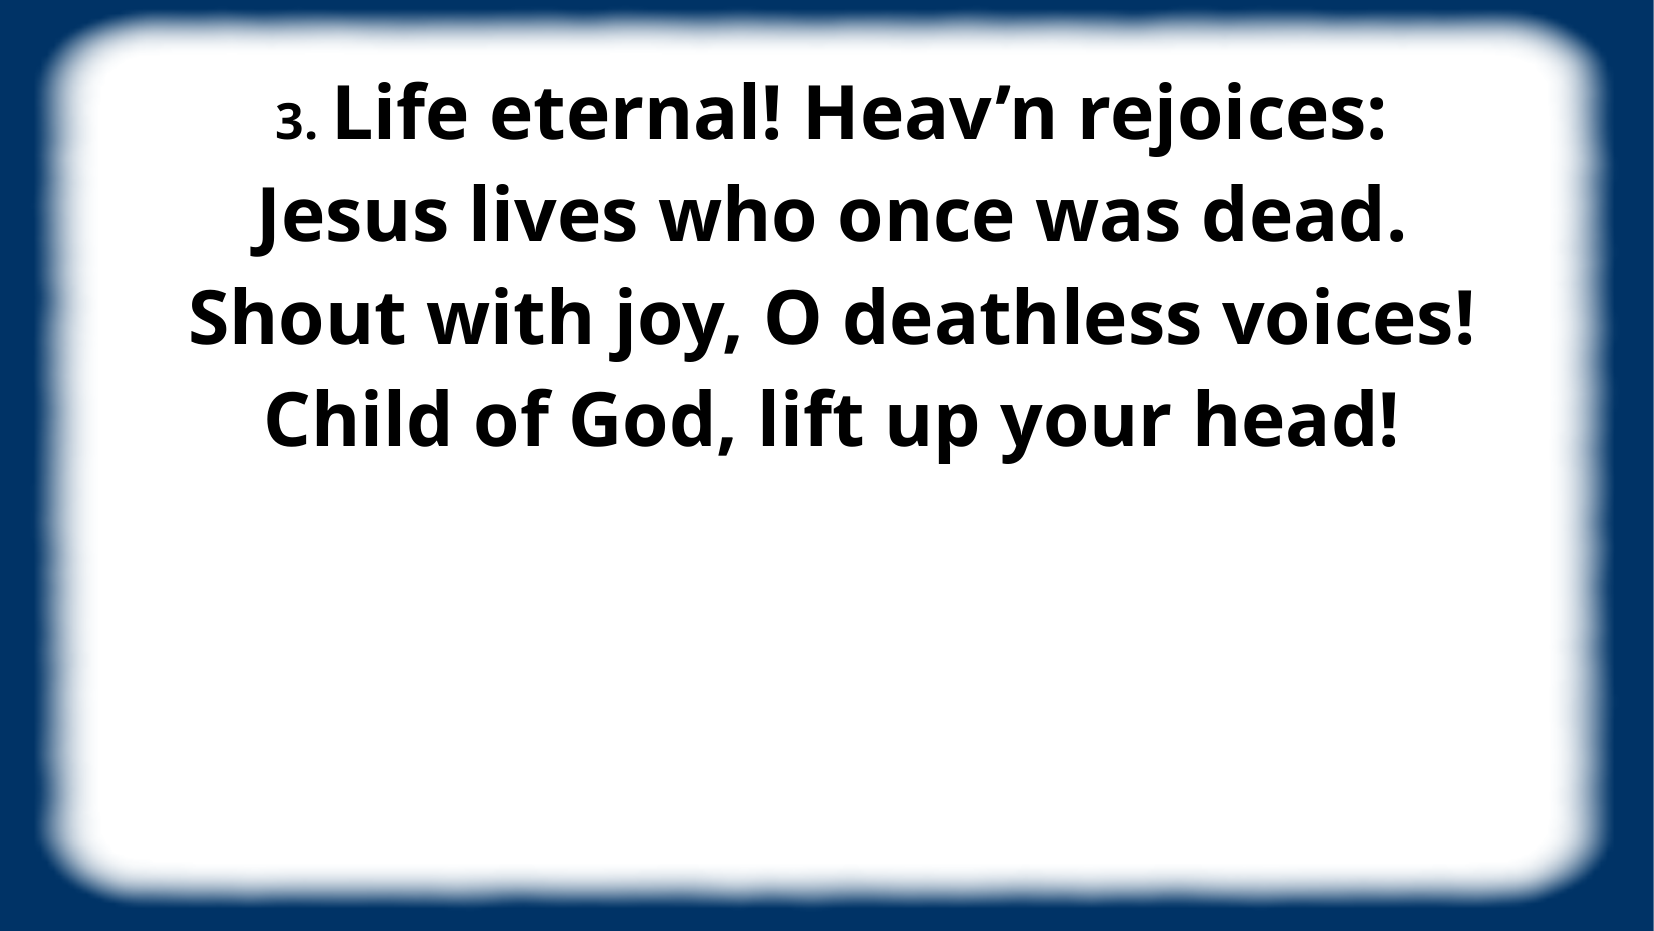

3. Life eternal! Heav’n rejoices:
Jesus lives who once was dead.
Shout with joy, O deathless voices!
Child of God, lift up your head!